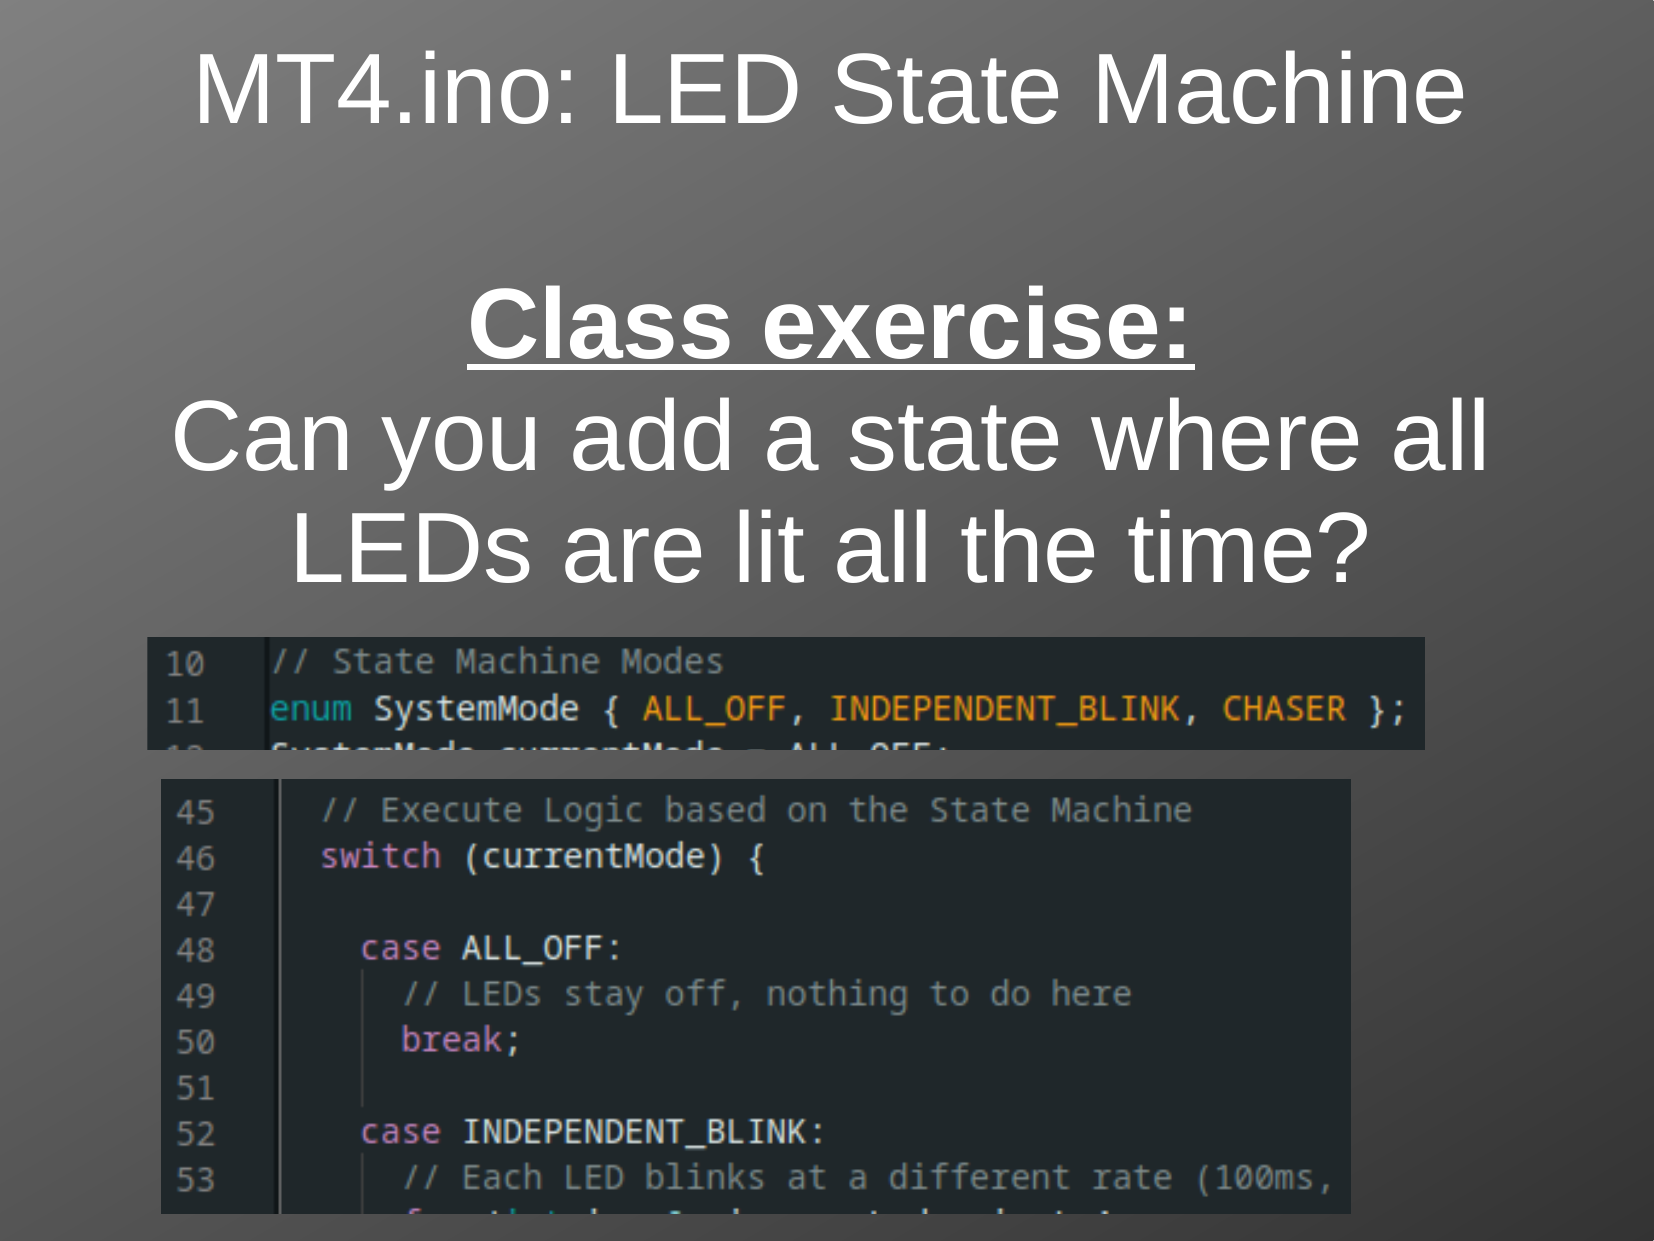

# MT4.ino: LED State Machine
Class exercise:
Can you add a state where all LEDs are lit all the time?